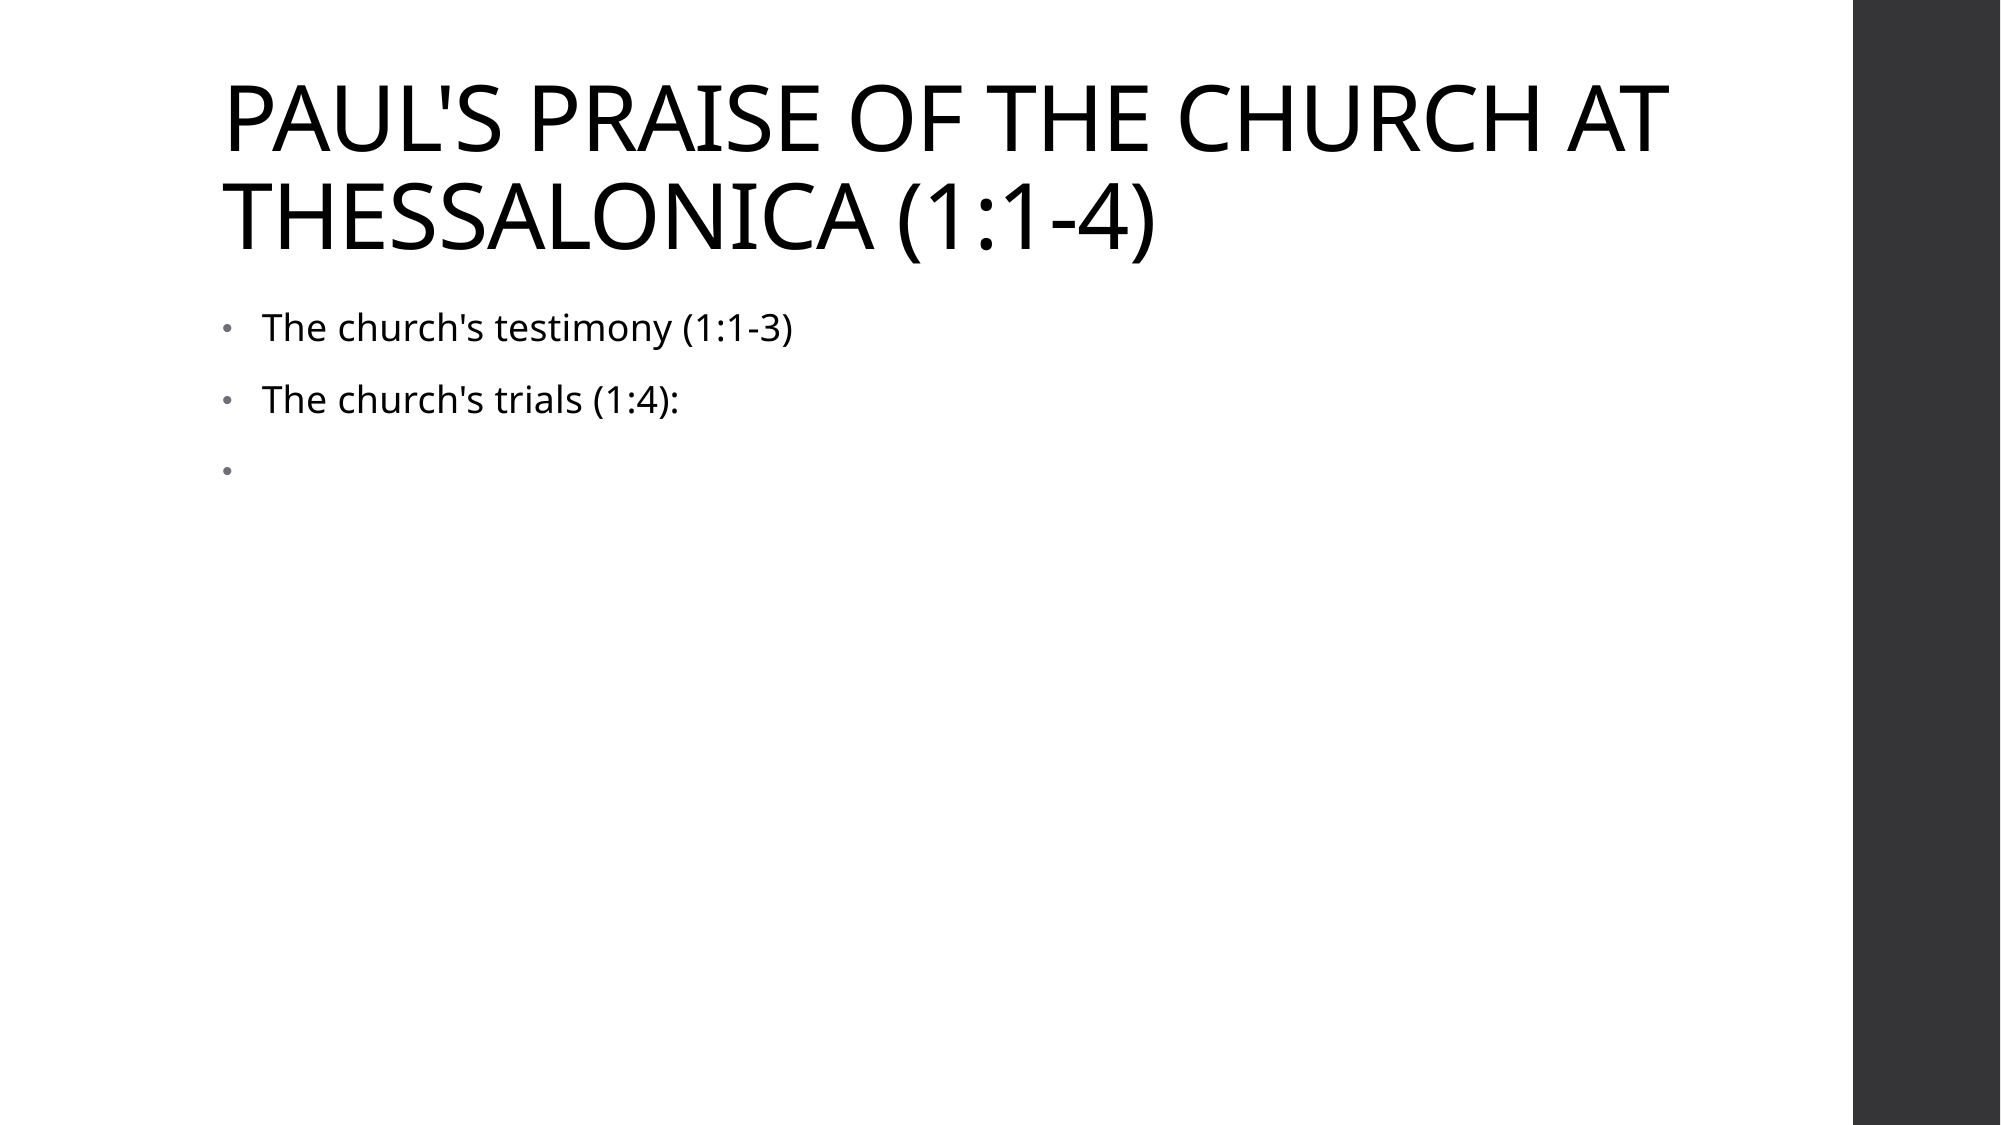

# PAUL'S PRAISE OF THE CHURCH AT THESSALONICA (1:1-4)
 The church's testimony (1:1-3)
 The church's trials (1:4):